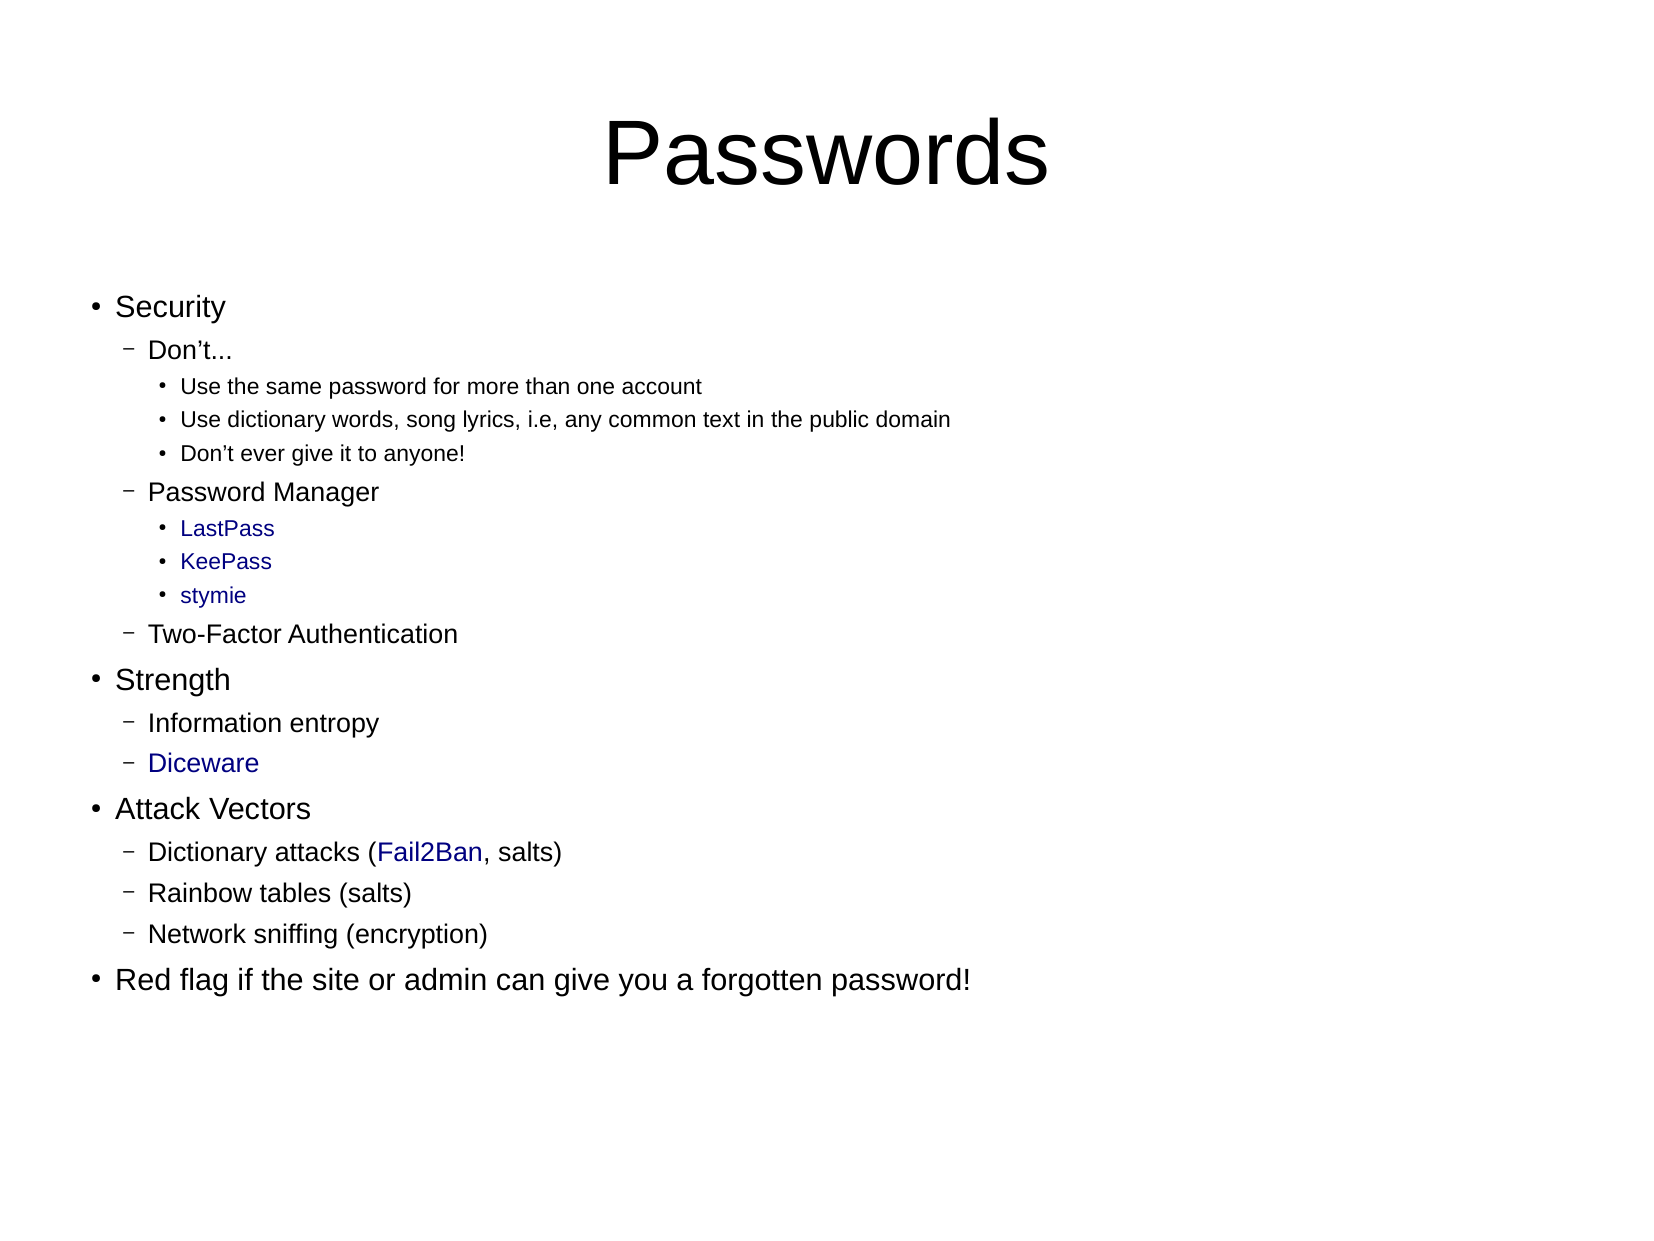

# Passwords
Security
Don’t...
Use the same password for more than one account
Use dictionary words, song lyrics, i.e, any common text in the public domain
Don’t ever give it to anyone!
Password Manager
LastPass
KeePass
stymie
Two-Factor Authentication
Strength
Information entropy
Diceware
Attack Vectors
Dictionary attacks (Fail2Ban, salts)
Rainbow tables (salts)
Network sniffing (encryption)
Red flag if the site or admin can give you a forgotten password!